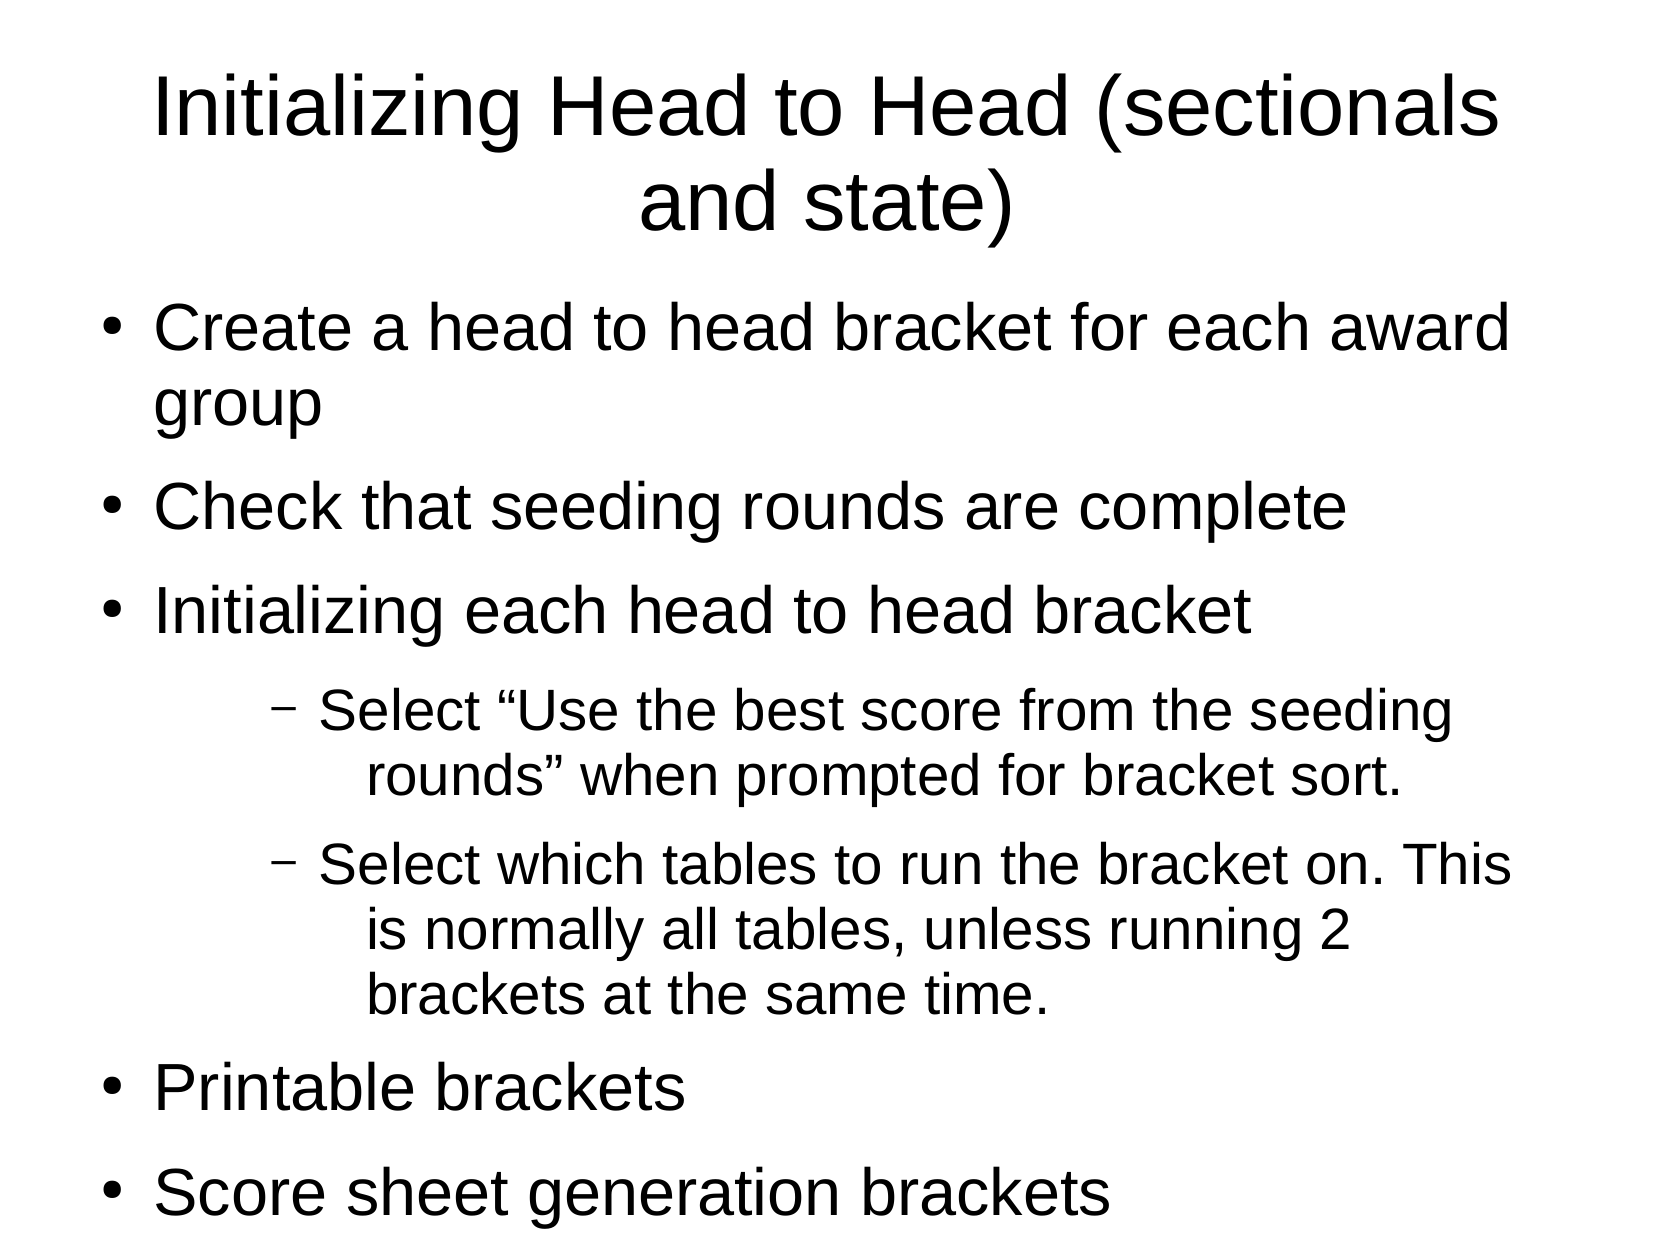

# Initializing Head to Head (sectionals and state)
Create a head to head bracket for each award group
Check that seeding rounds are complete
Initializing each head to head bracket
Select “Use the best score from the seeding rounds” when prompted for bracket sort.
Select which tables to run the bracket on. This is normally all tables, unless running 2 brackets at the same time.
Printable brackets
Score sheet generation brackets